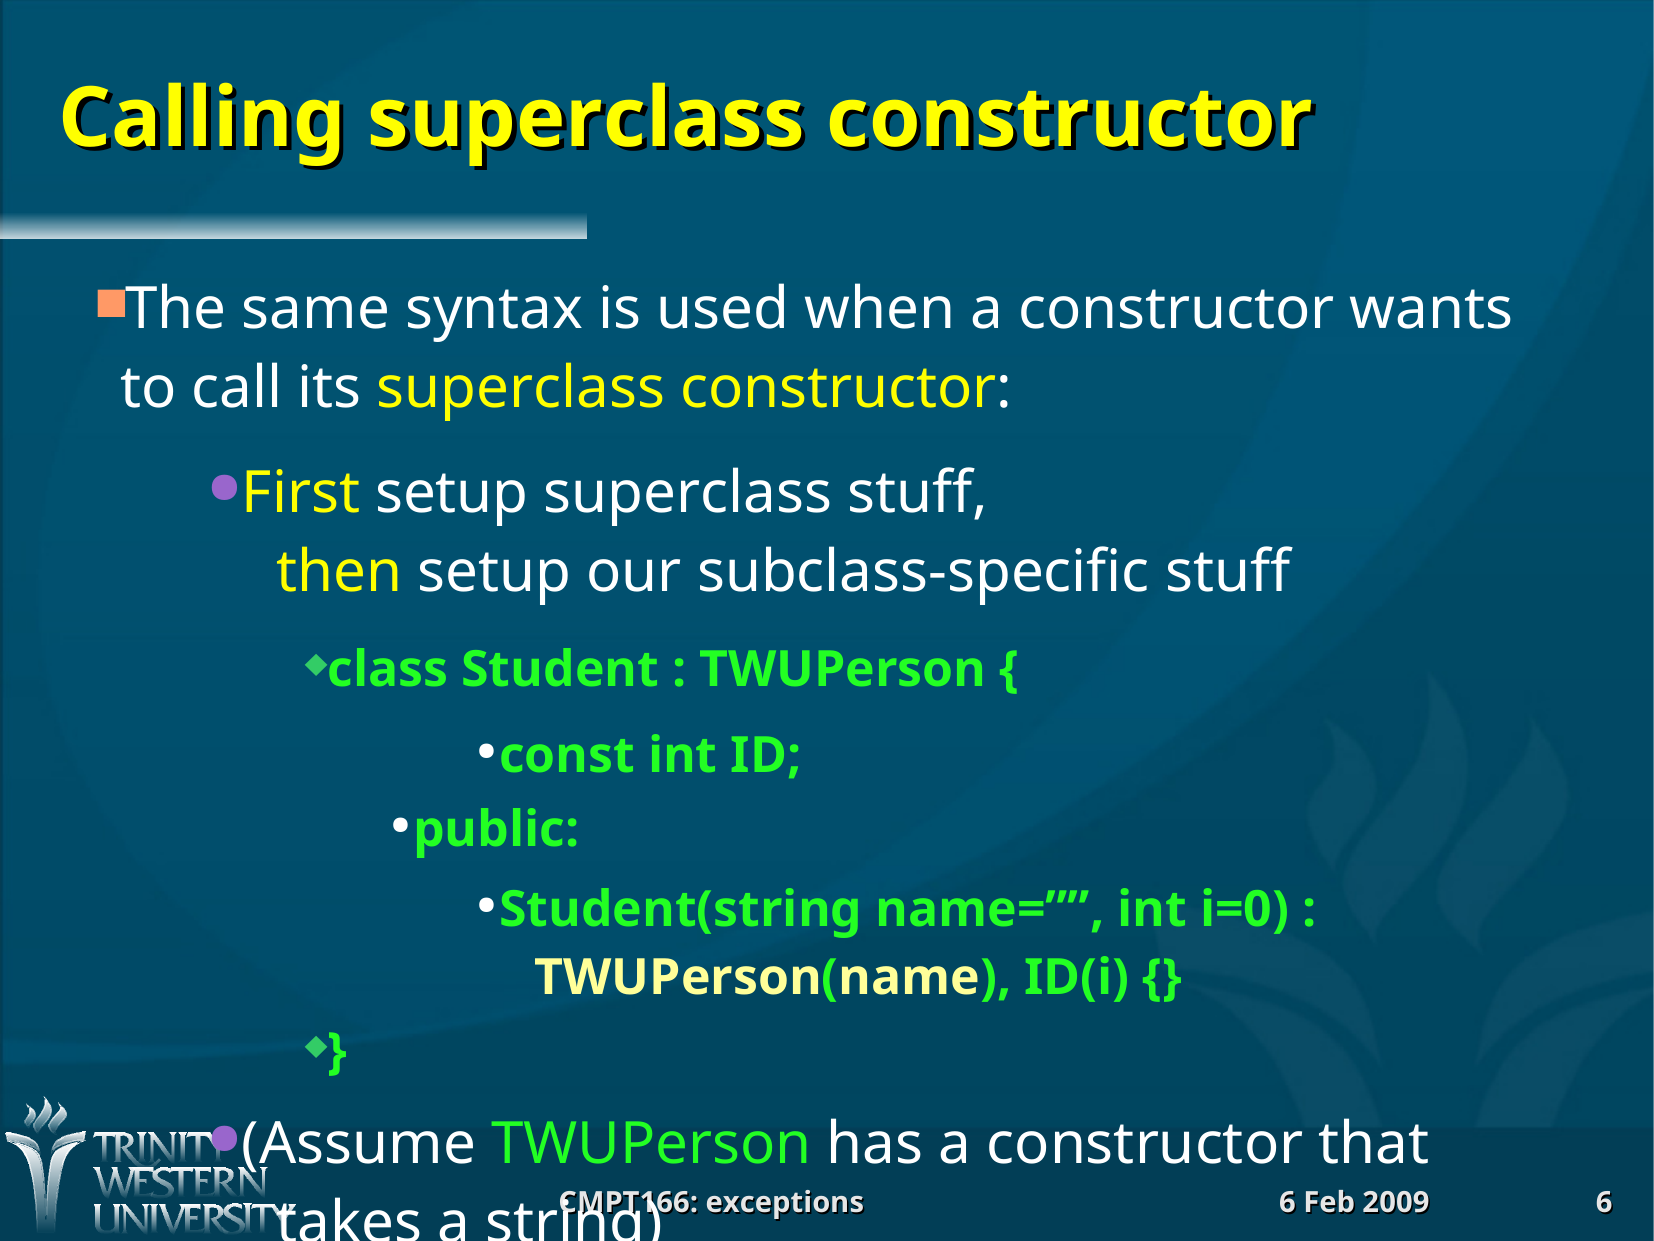

# Calling superclass constructor
The same syntax is used when a constructor wants to call its superclass constructor:
First setup superclass stuff,
then setup our subclass-specific stuff
class Student : TWUPerson {
const int ID;
public:
Student(string name=””, int i=0) : TWUPerson(name), ID(i) {}
}
(Assume TWUPerson has a constructor that takes a string)
CMPT166: exceptions
6 Feb 2009
6